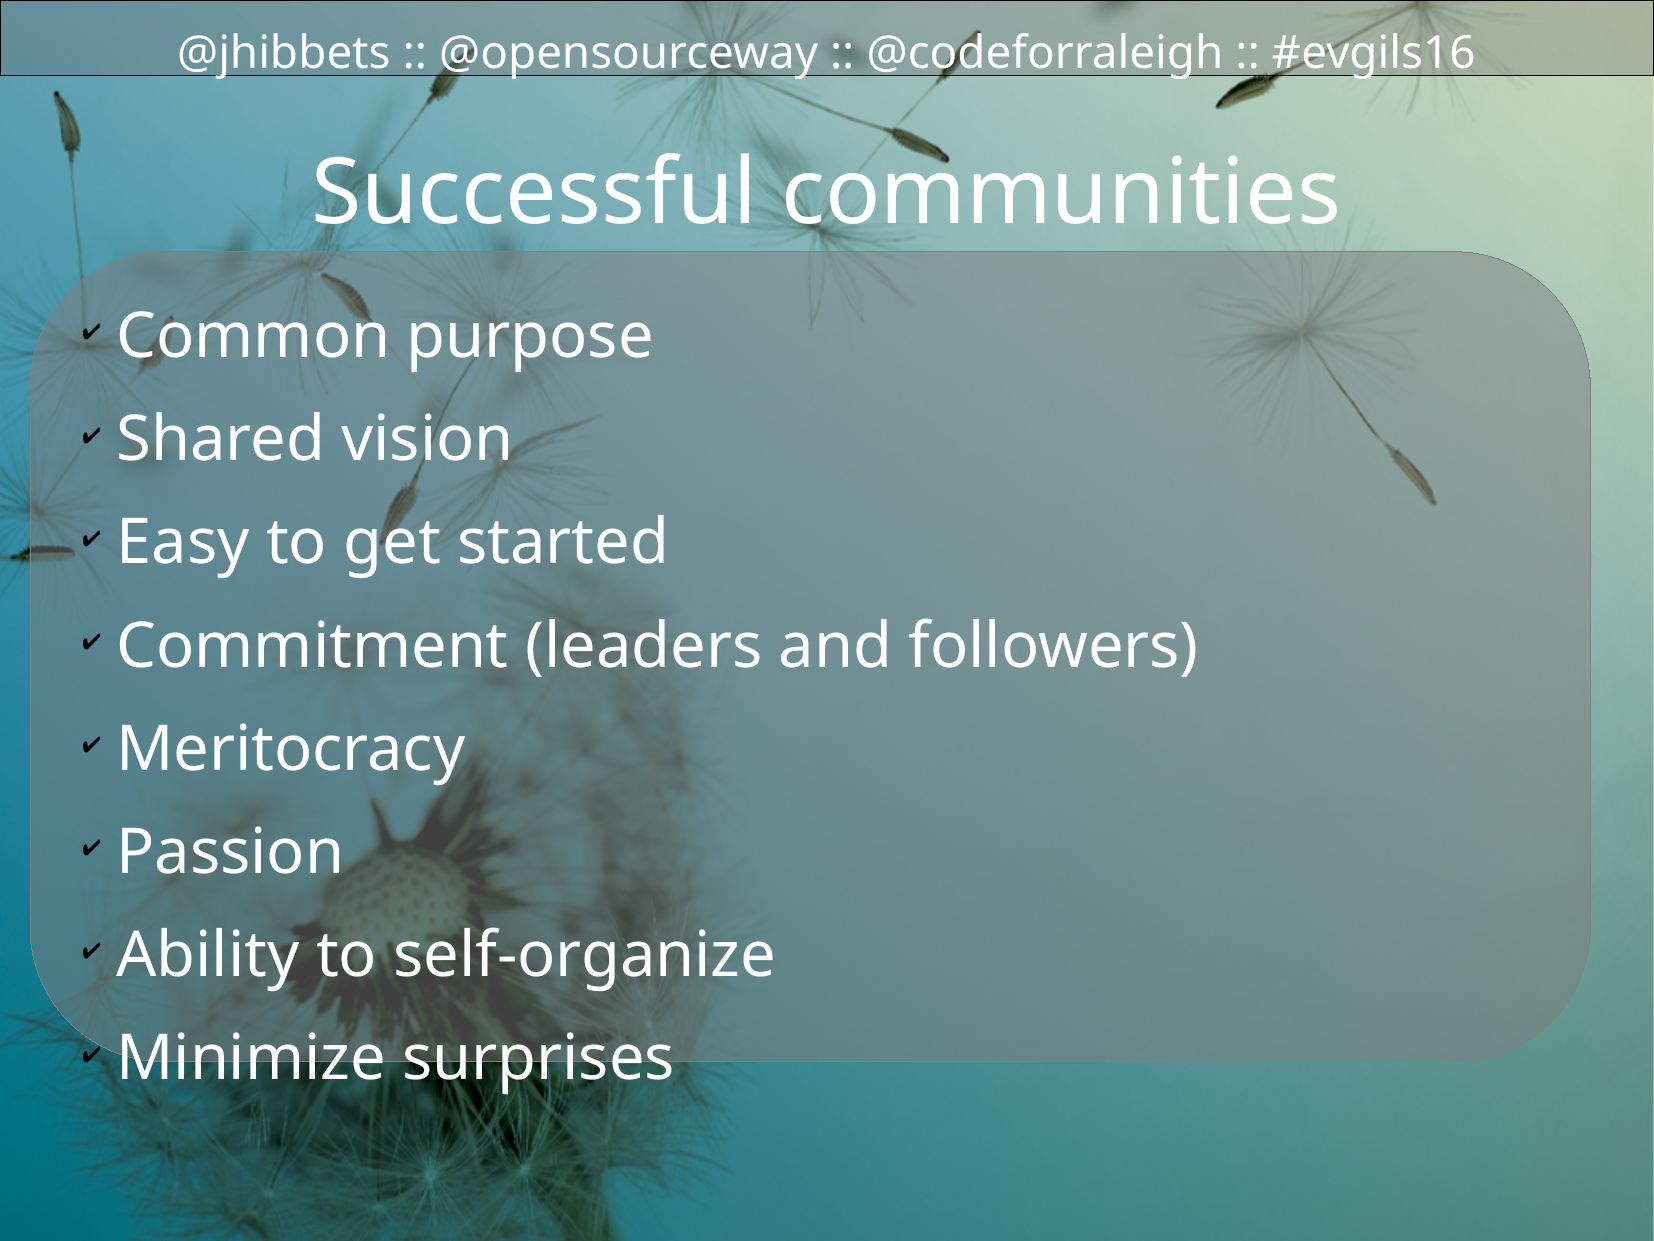

# Successful communities
 Common purpose
 Shared vision
 Easy to get started
 Commitment (leaders and followers)
 Meritocracy
 Passion
 Ability to self-organize
 Minimize surprises